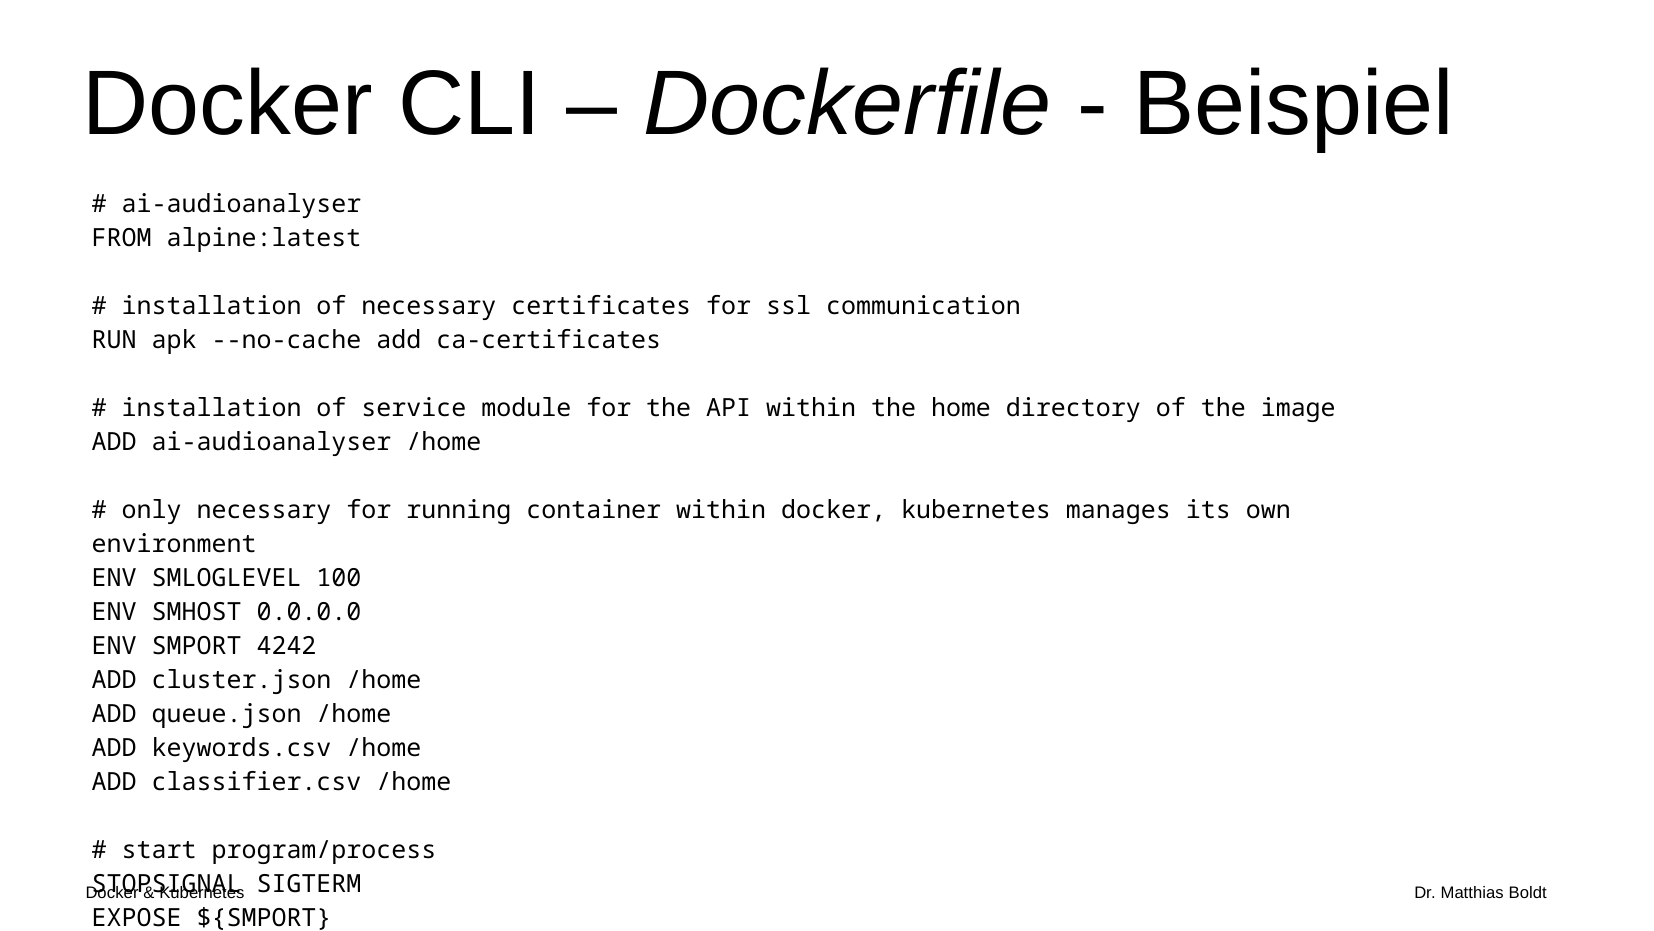

# Docker CLI – Dockerfile - Beispiel
# ai-audioanalyser
FROM alpine:latest
# installation of necessary certificates for ssl communication
RUN apk --no-cache add ca-certificates
# installation of service module for the API within the home directory of the image
ADD ai-audioanalyser /home
# only necessary for running container within docker, kubernetes manages its own environment
ENV SMLOGLEVEL 100
ENV SMHOST 0.0.0.0
ENV SMPORT 4242
ADD cluster.json /home
ADD queue.json /home
ADD keywords.csv /home
ADD classifier.csv /home
# start program/process
STOPSIGNAL SIGTERM
EXPOSE ${SMPORT}
ENTRYPOINT /home/ai-audioanalyser
Docker & Kubernetes																Dr. Matthias Boldt